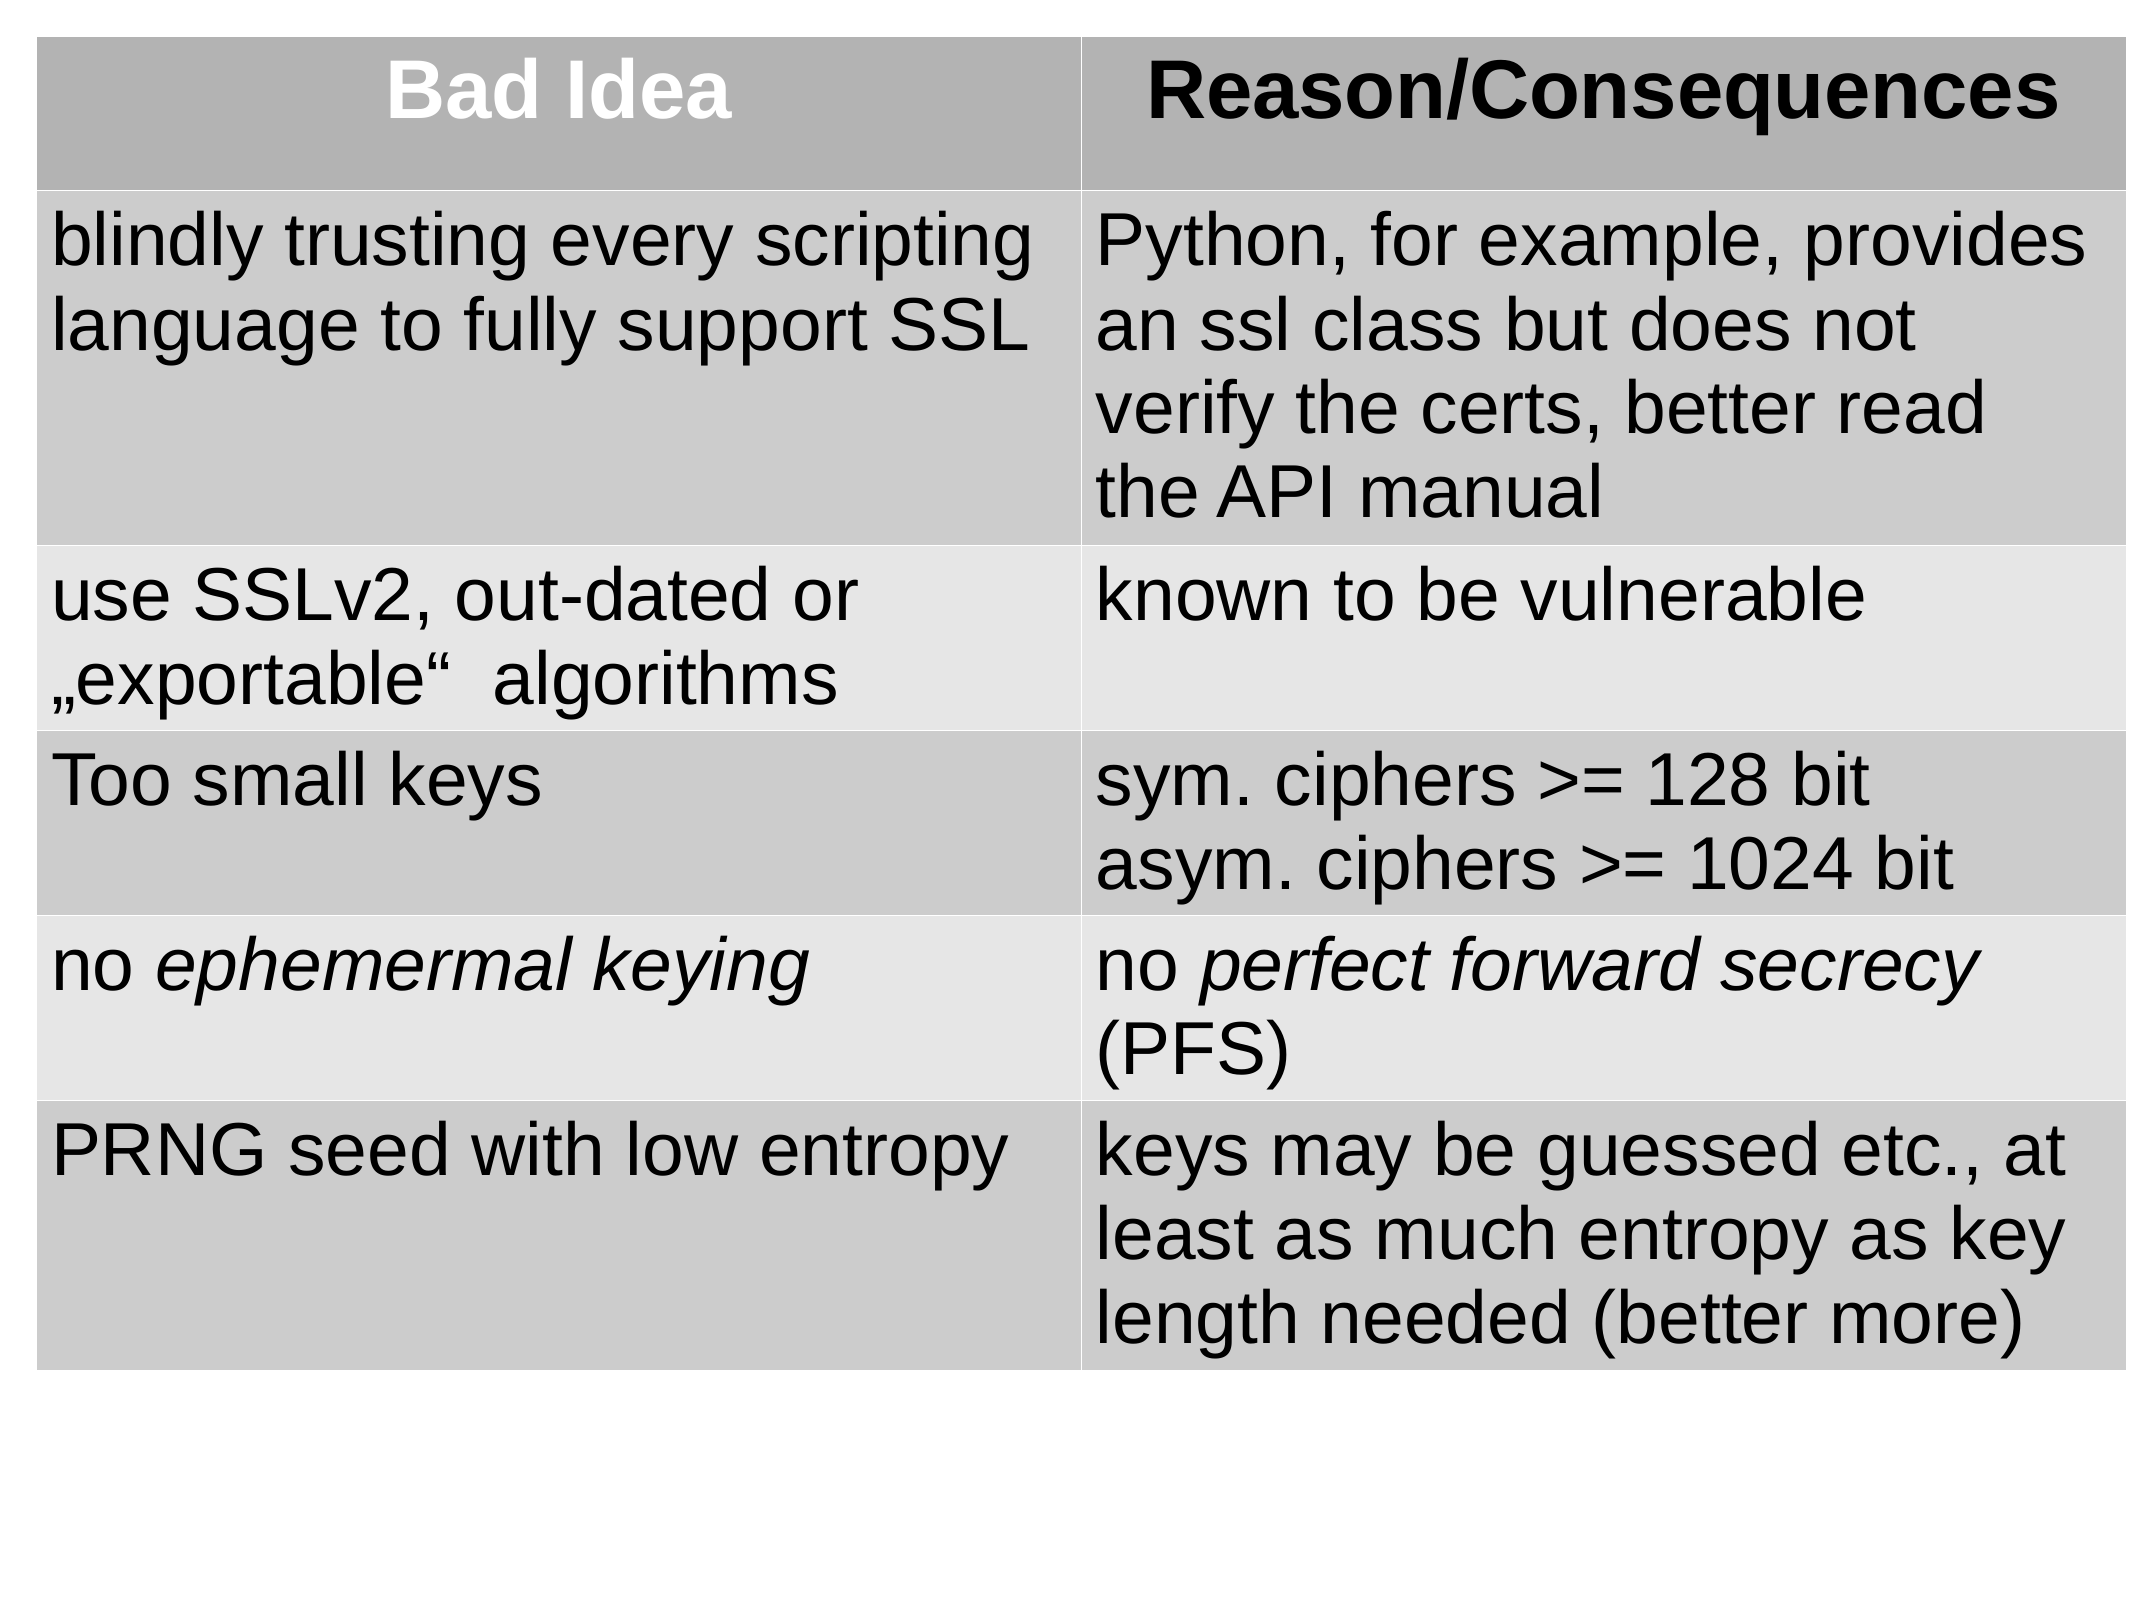

| Bad Idea | Reason/Consequences |
| --- | --- |
| blindly trusting every scripting language to fully support SSL | Python, for example, provides an ssl class but does not verify the certs, better read the API manual |
| use SSLv2, out-dated or „exportable“ algorithms | known to be vulnerable |
| Too small keys | sym. ciphers >= 128 bit asym. ciphers >= 1024 bit |
| no ephemermal keying | no perfect forward secrecy (PFS) |
| PRNG seed with low entropy | keys may be guessed etc., at least as much entropy as key length needed (better more) |